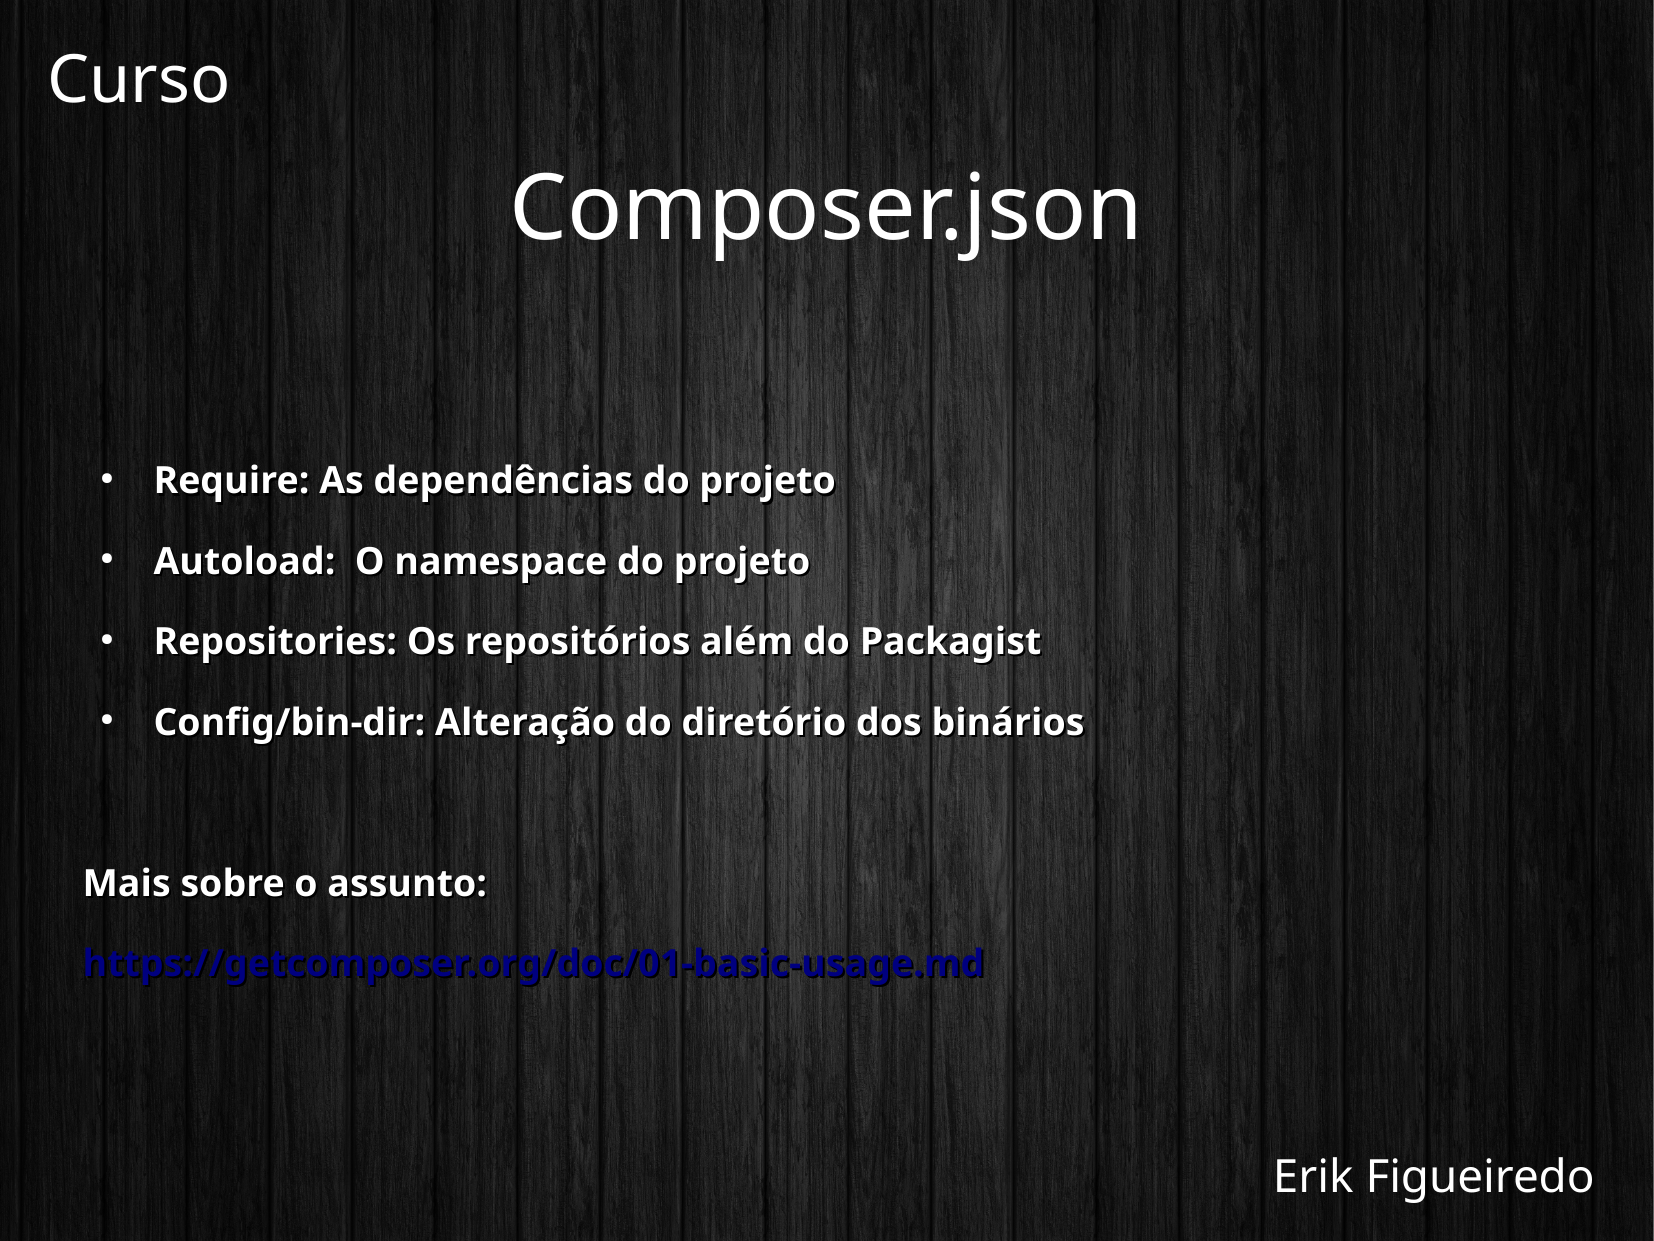

Curso
# Composer.json
Require: As dependências do projeto
Autoload: O namespace do projeto
Repositories: Os repositórios além do Packagist
Config/bin-dir: Alteração do diretório dos binários
Mais sobre o assunto:
https://getcomposer.org/doc/01-basic-usage.md
Erik Figueiredo